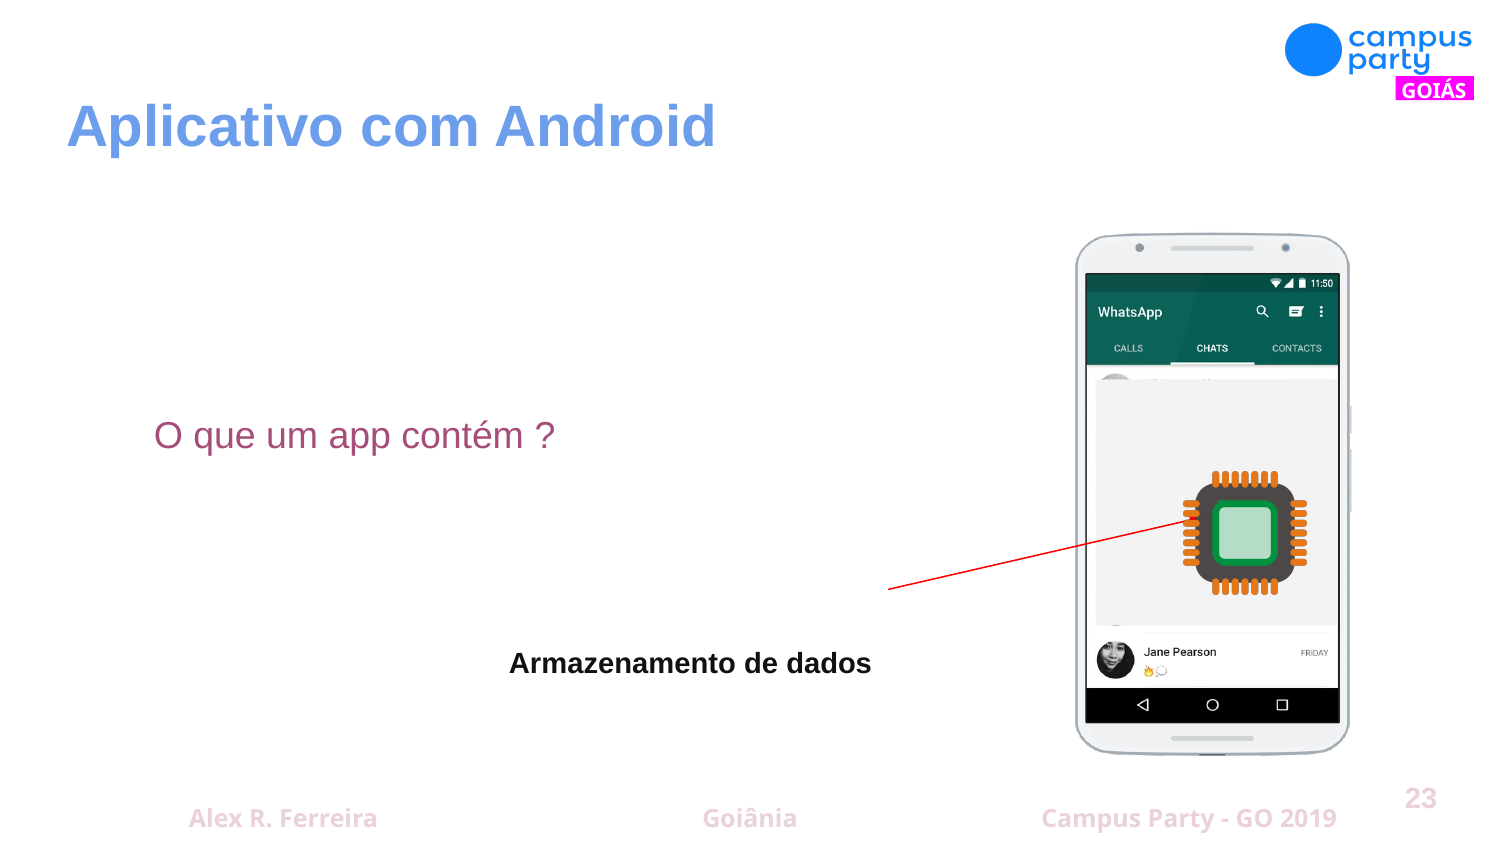

# Aplicativo com Android
O que um app contém ?
Armazenamento de dados